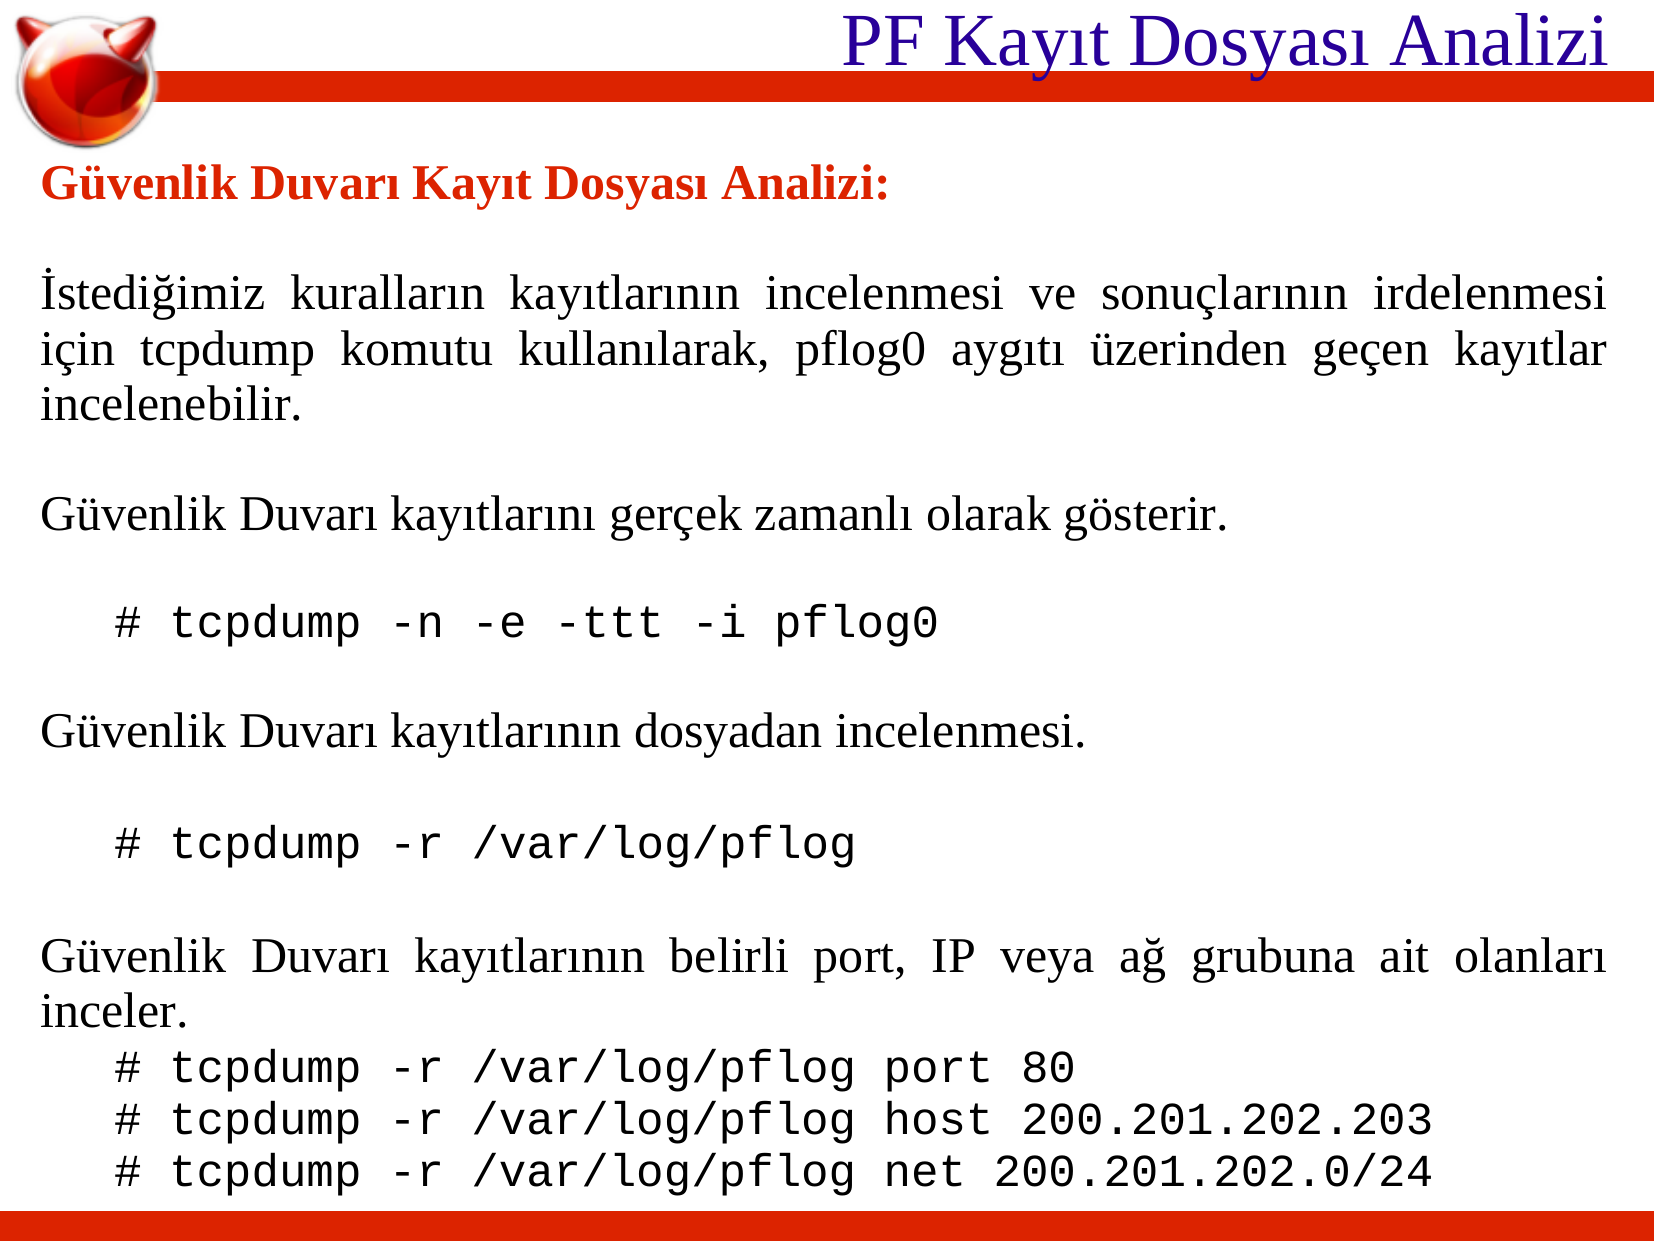

PF Kayıt Dosyası Analizi
Güvenlik Duvarı Kayıt Dosyası Analizi:
İstediğimiz kuralların kayıtlarının incelenmesi ve sonuçlarının irdelenmesi için tcpdump komutu kullanılarak, pflog0 aygıtı üzerinden geçen kayıtlar incelenebilir.
Güvenlik Duvarı kayıtlarını gerçek zamanlı olarak gösterir.
	# tcpdump -n -e -ttt -i pflog0
Güvenlik Duvarı kayıtlarının dosyadan incelenmesi.
	# tcpdump -r /var/log/pflog
Güvenlik Duvarı kayıtlarının belirli port, IP veya ağ grubuna ait olanları inceler.
	# tcpdump -r /var/log/pflog port 80
	# tcpdump -r /var/log/pflog host 200.201.202.203
	# tcpdump -r /var/log/pflog net 200.201.202.0/24